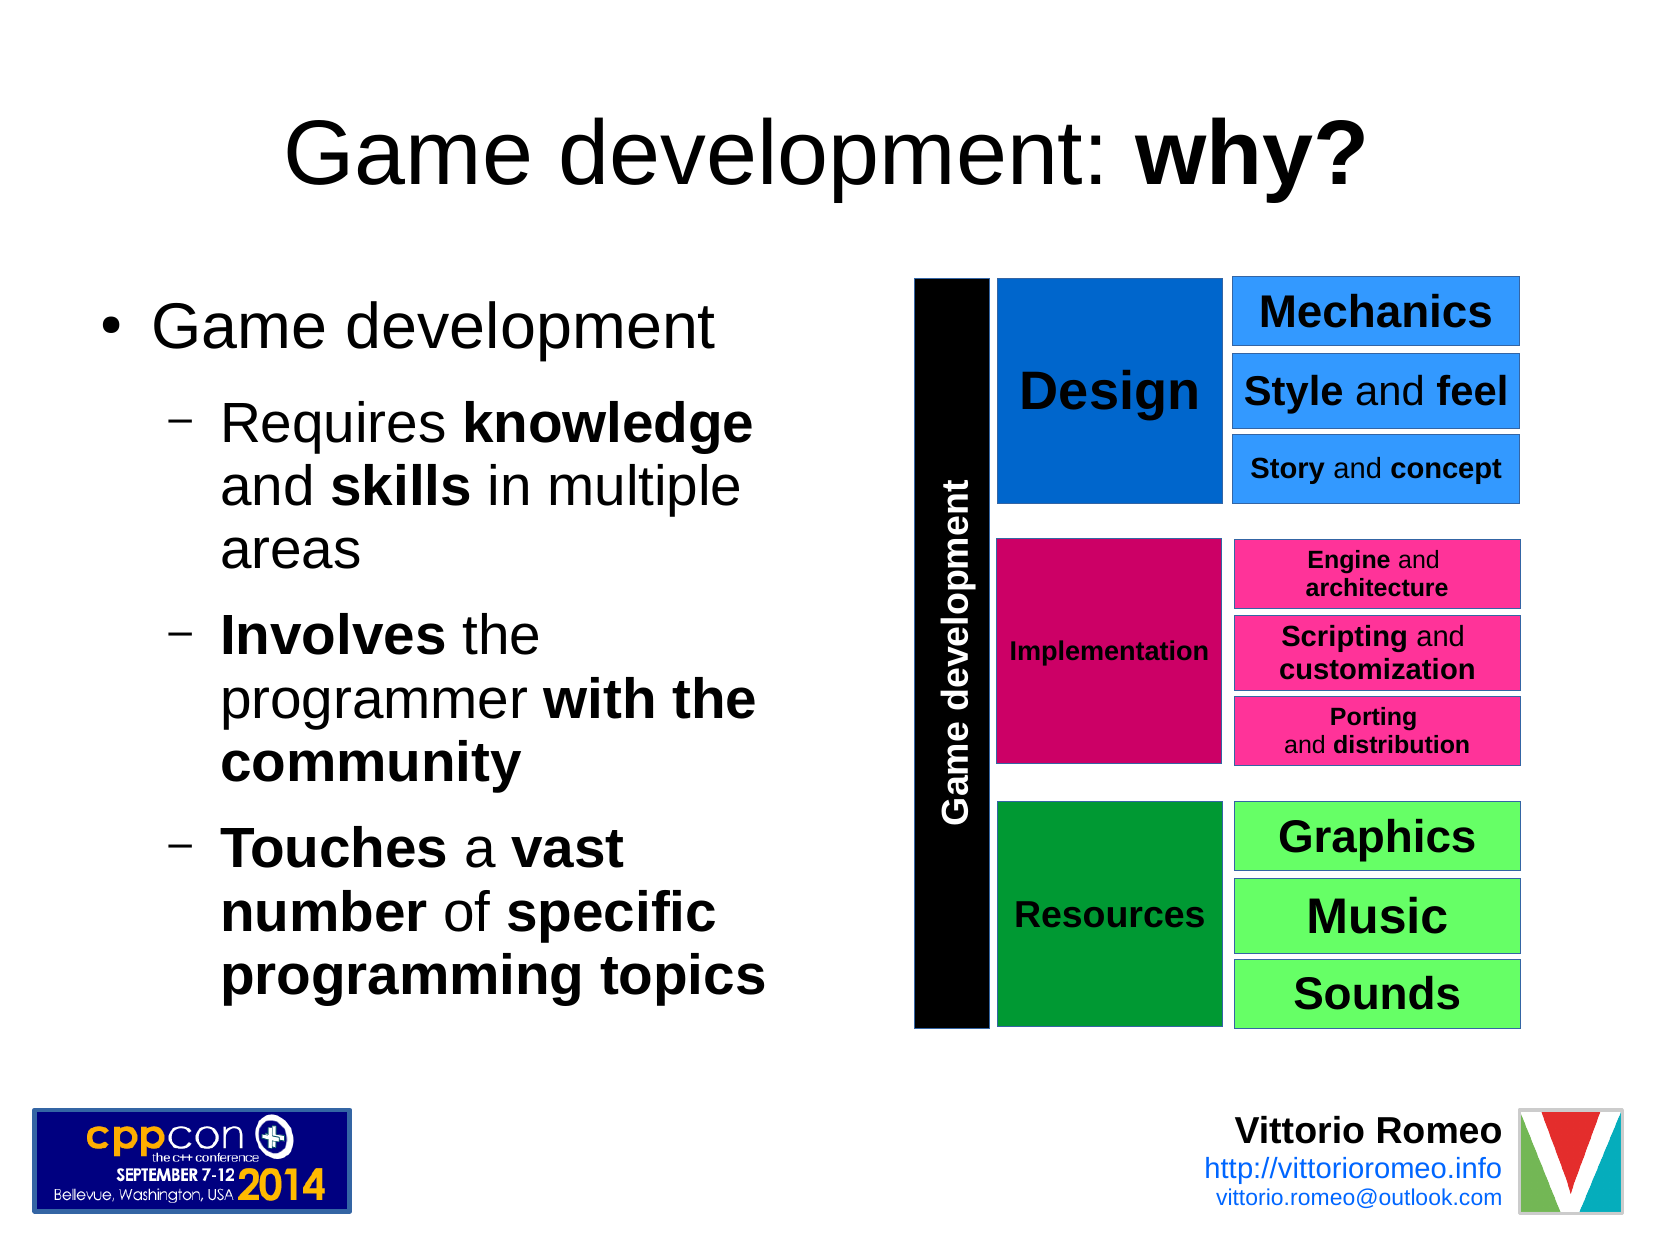

# Game development: why?
Mechanics
Game development
Design
Style and feel
Story and concept
Implementation
Engine and
architecture
Scripting and
customization
Porting
and distribution
Resources
Graphics
Music
Sounds
Game development
Requires knowledge and skills in multiple areas
Involves the programmer with the community
Touches a vast number of specific programming topics